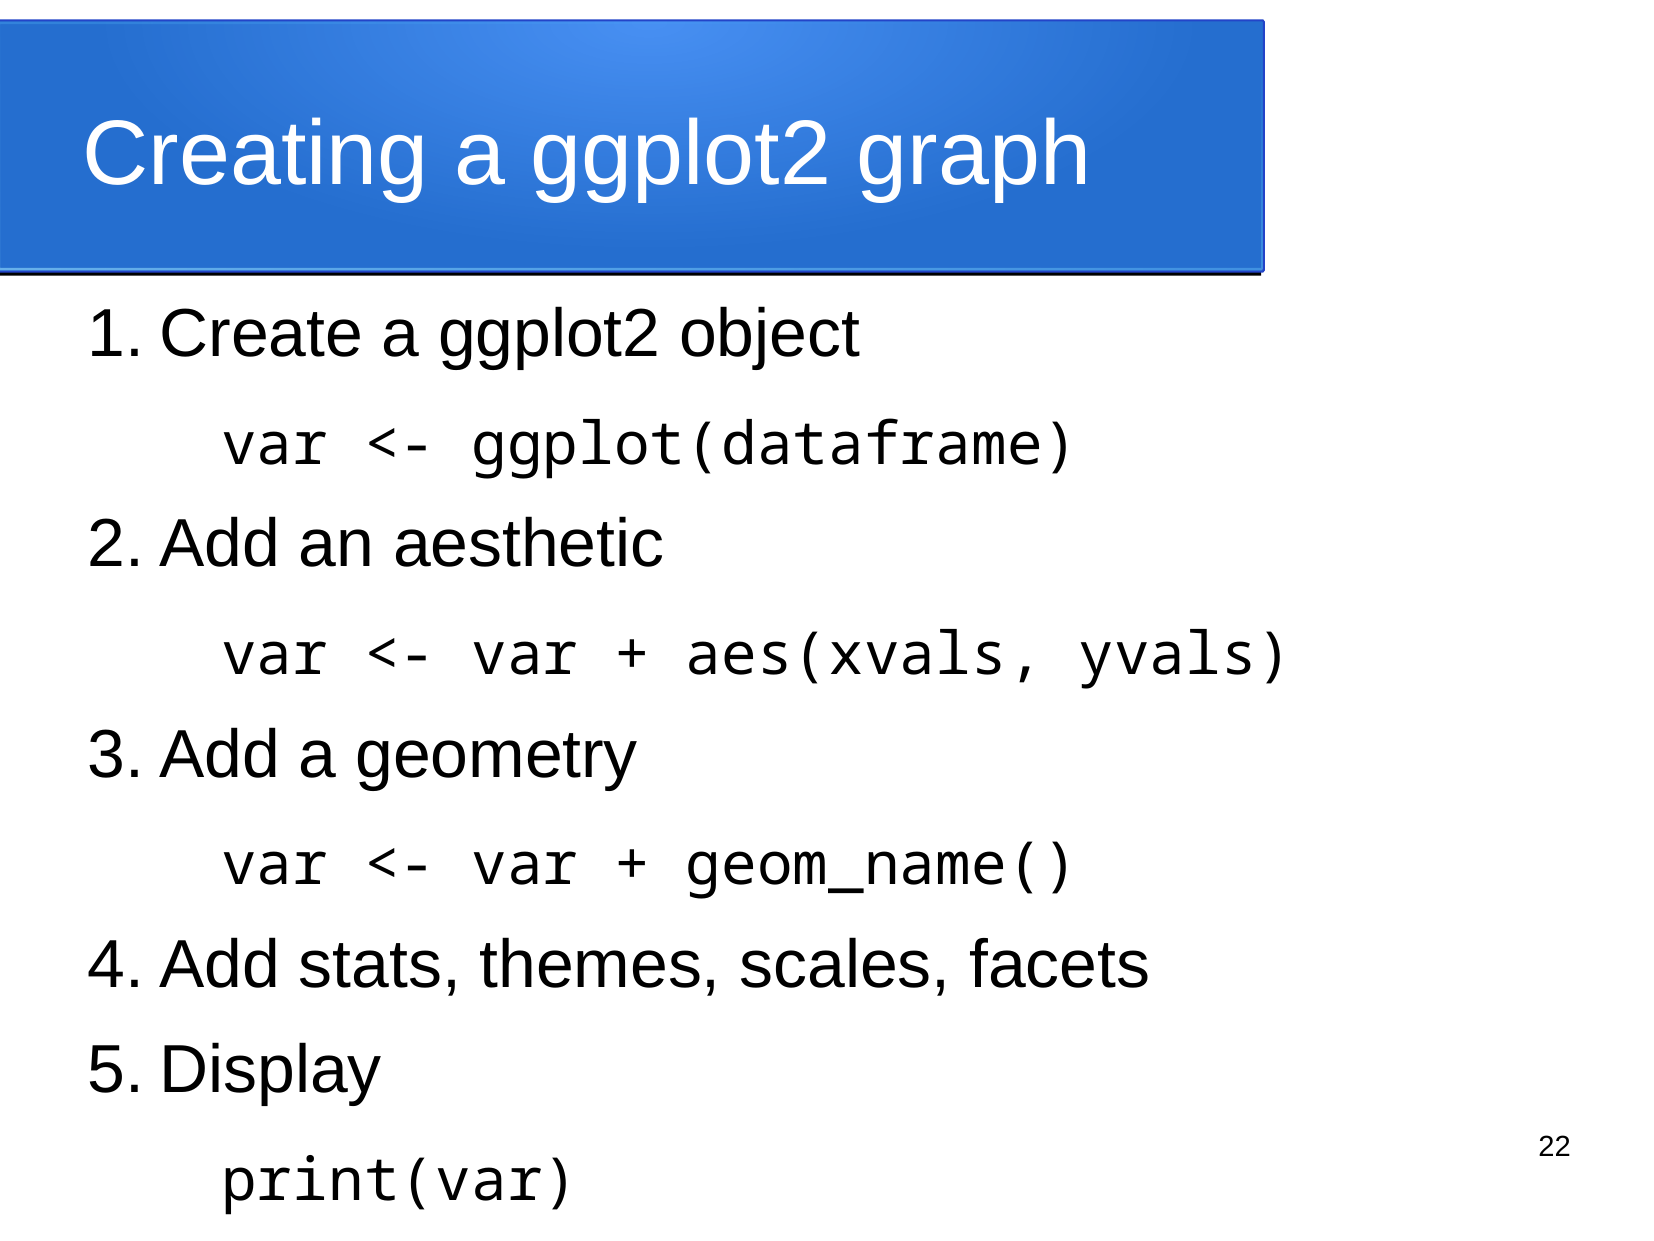

# Creating a ggplot2 graph
 Create a ggplot2 object
var <- ggplot(dataframe)
 Add an aesthetic
var <- var + aes(xvals, yvals)
 Add a geometry
var <- var + geom_name()
 Add stats, themes, scales, facets
 Display
print(var)
22